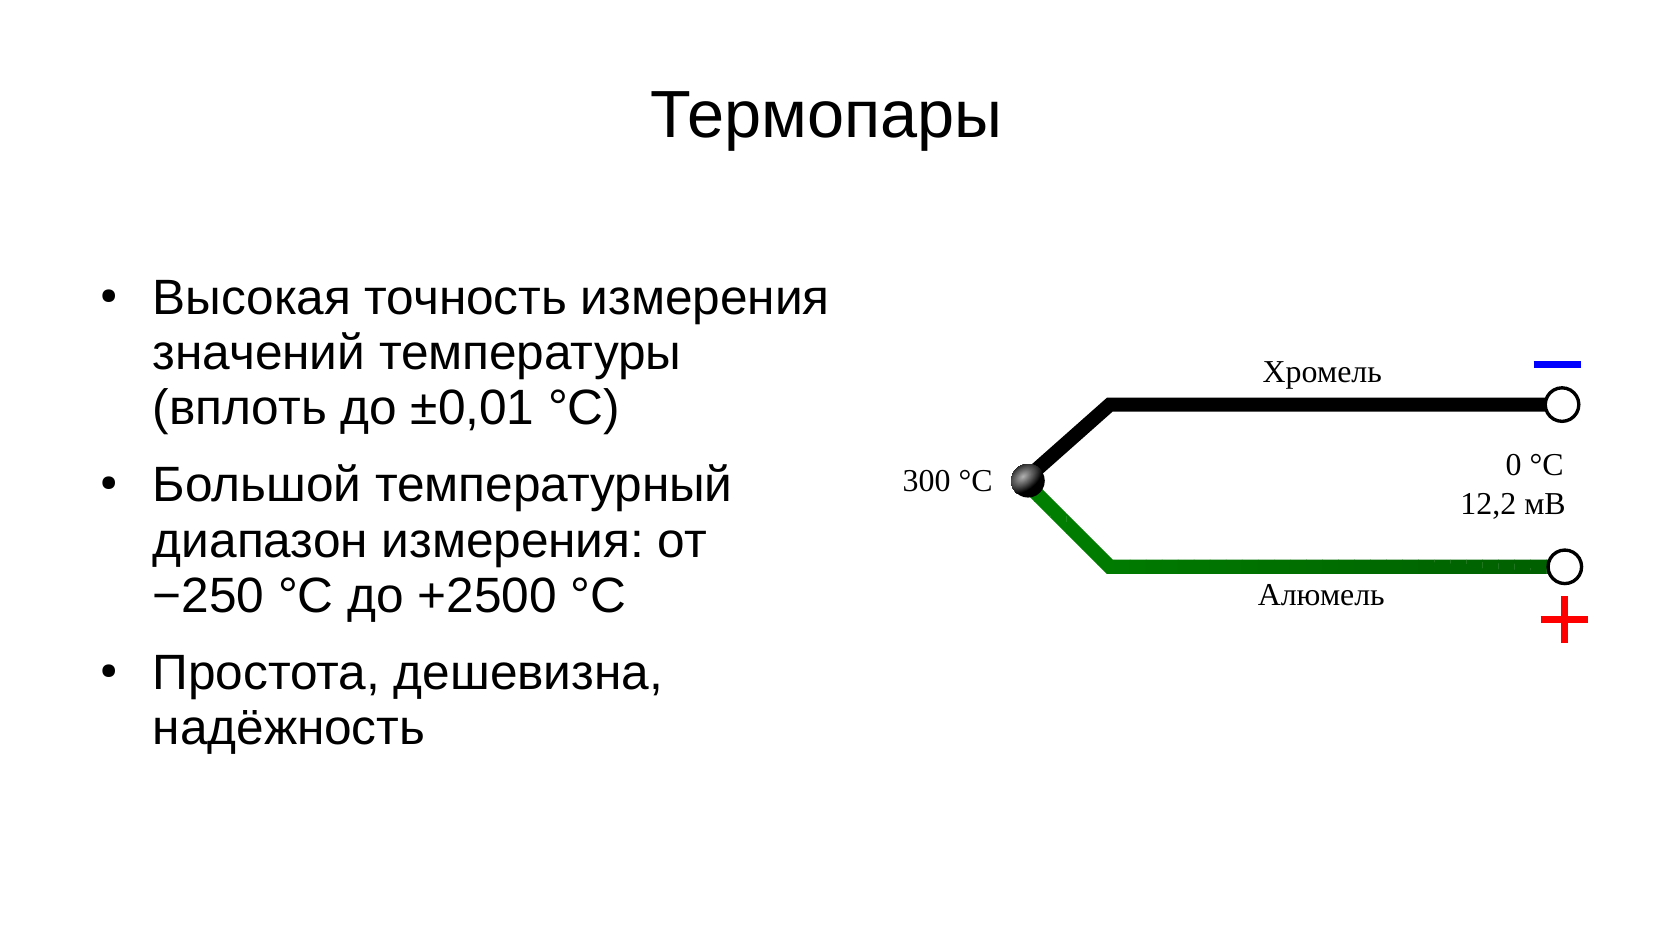

# Термопары
Высокая точность измерения значений температуры (вплоть до ±0,01 °С)
Большой температурный диапазон измерения: от −250 °C до +2500 °C
Простота, дешевизна, надёжность